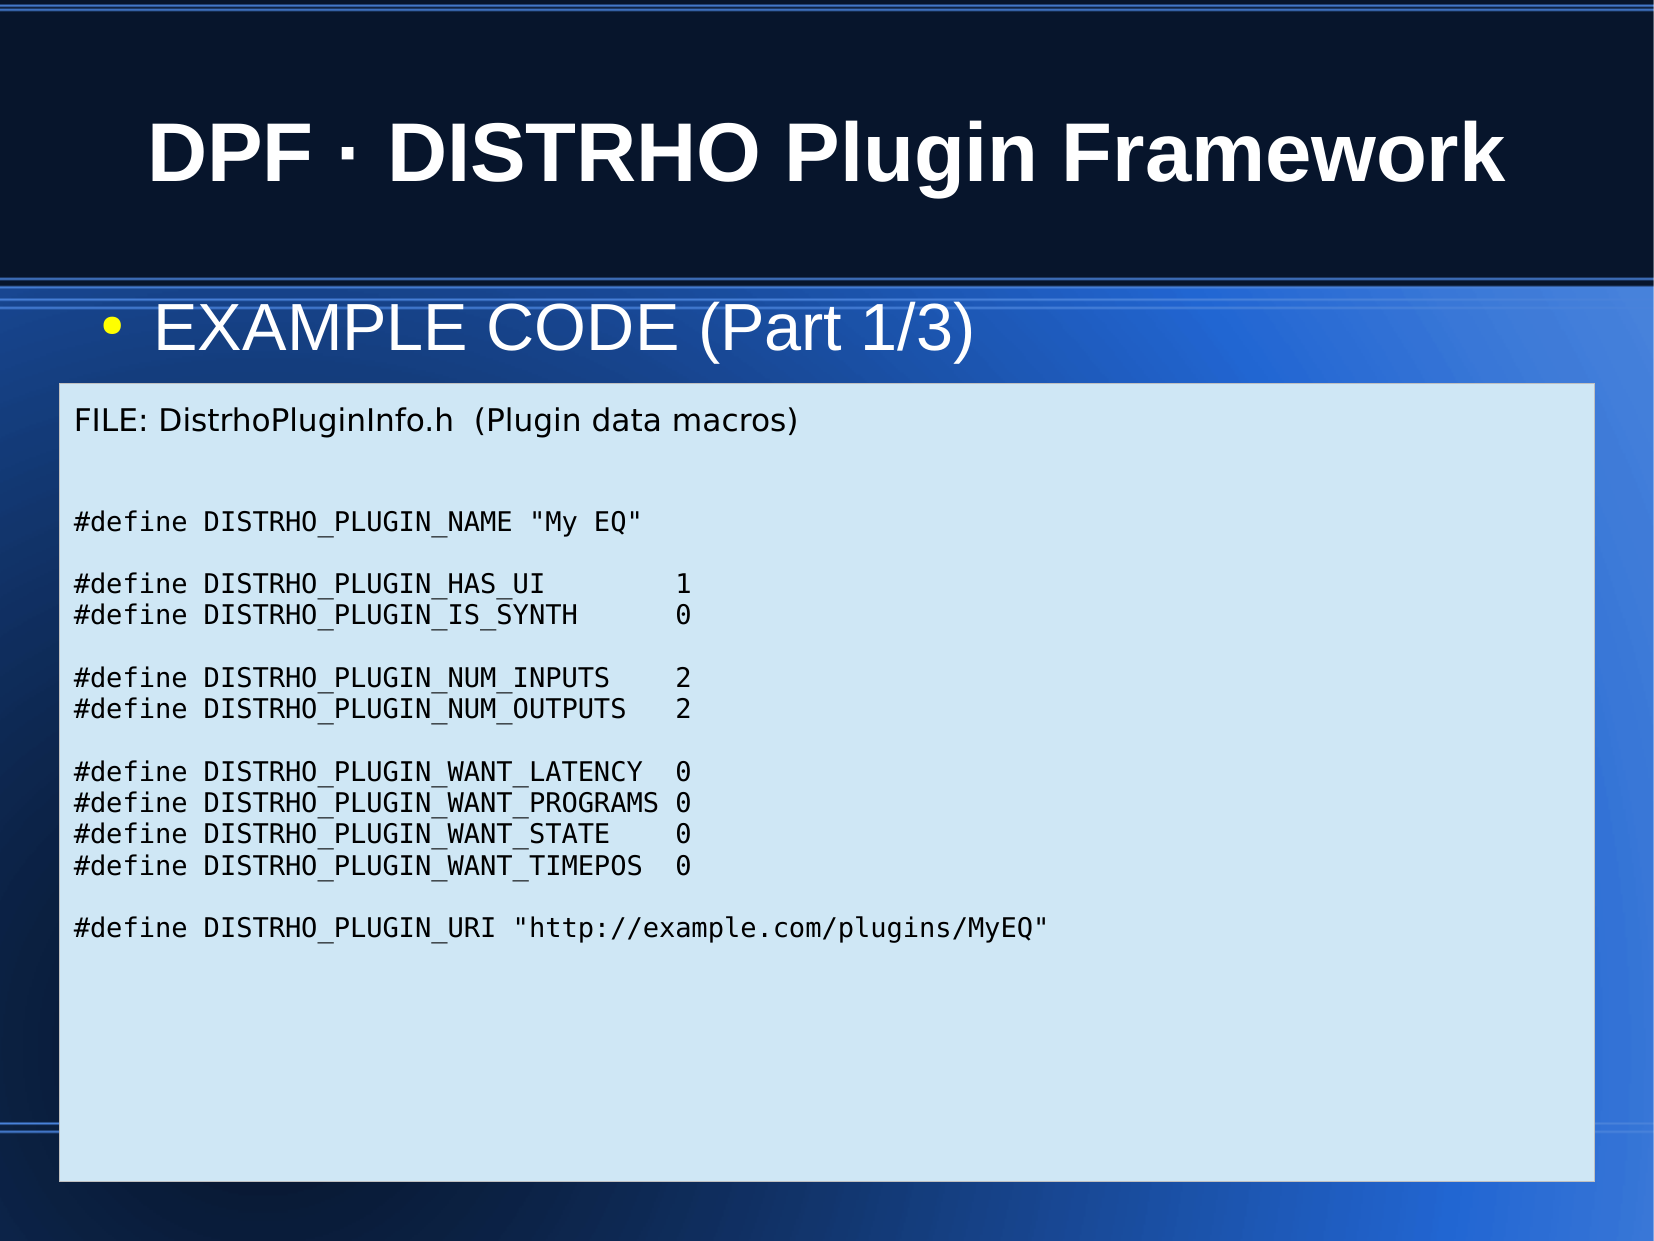

# DPF · DISTRHO Plugin Framework
EXAMPLE CODE (Part 1/3)
FILE: DistrhoPluginInfo.h (Plugin data macros)
#define DISTRHO_PLUGIN_NAME "My EQ"
#define DISTRHO_PLUGIN_HAS_UI 1
#define DISTRHO_PLUGIN_IS_SYNTH 0
#define DISTRHO_PLUGIN_NUM_INPUTS 2
#define DISTRHO_PLUGIN_NUM_OUTPUTS 2
#define DISTRHO_PLUGIN_WANT_LATENCY 0
#define DISTRHO_PLUGIN_WANT_PROGRAMS 0
#define DISTRHO_PLUGIN_WANT_STATE 0
#define DISTRHO_PLUGIN_WANT_TIMEPOS 0
#define DISTRHO_PLUGIN_URI "http://example.com/plugins/MyEQ"